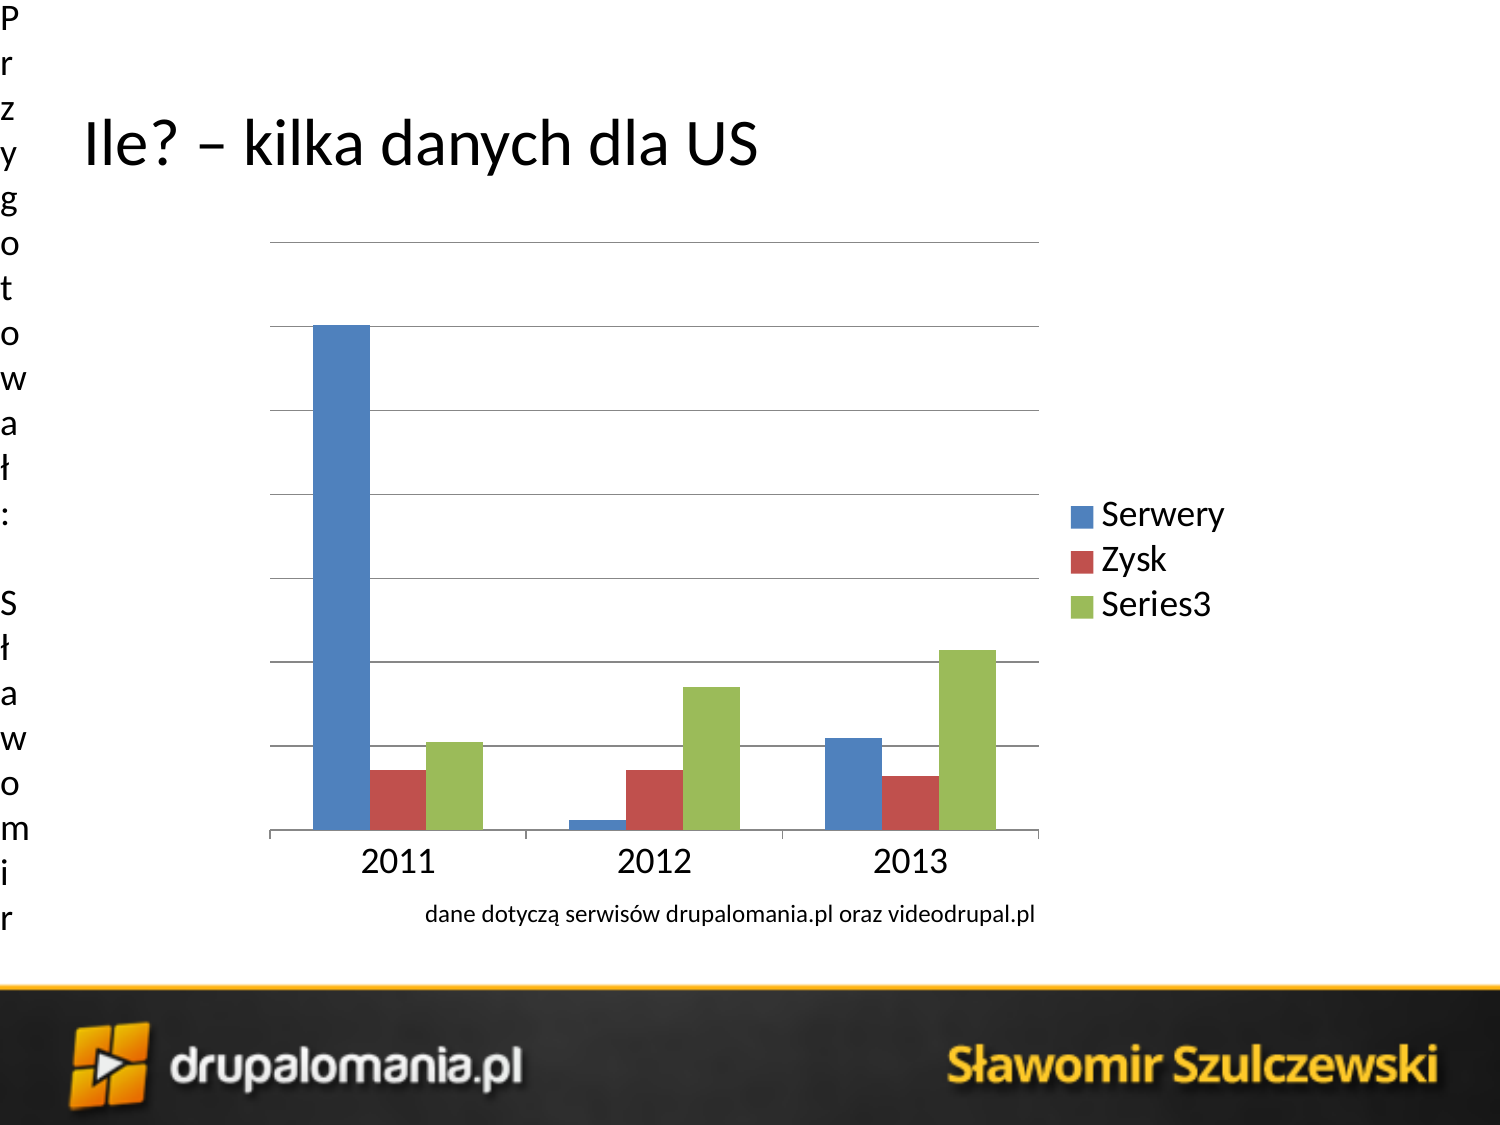

Przygotował: Sławomir Szulczewski (Drupalomania.pl)
Ile? – kilka danych dla US
### Chart
| Category | Serwery | Zysk | |
|---|---|---|---|
| 2011 | 12030.0 | 1430.0 | 2100.0 |
| 2012 | 250.0 | 1430.0 | 3400.0 |
| 2013 | 2200.0 | 1280.0 | 4300.0 |dane dotyczą serwisów drupalomania.pl oraz videodrupal.pl